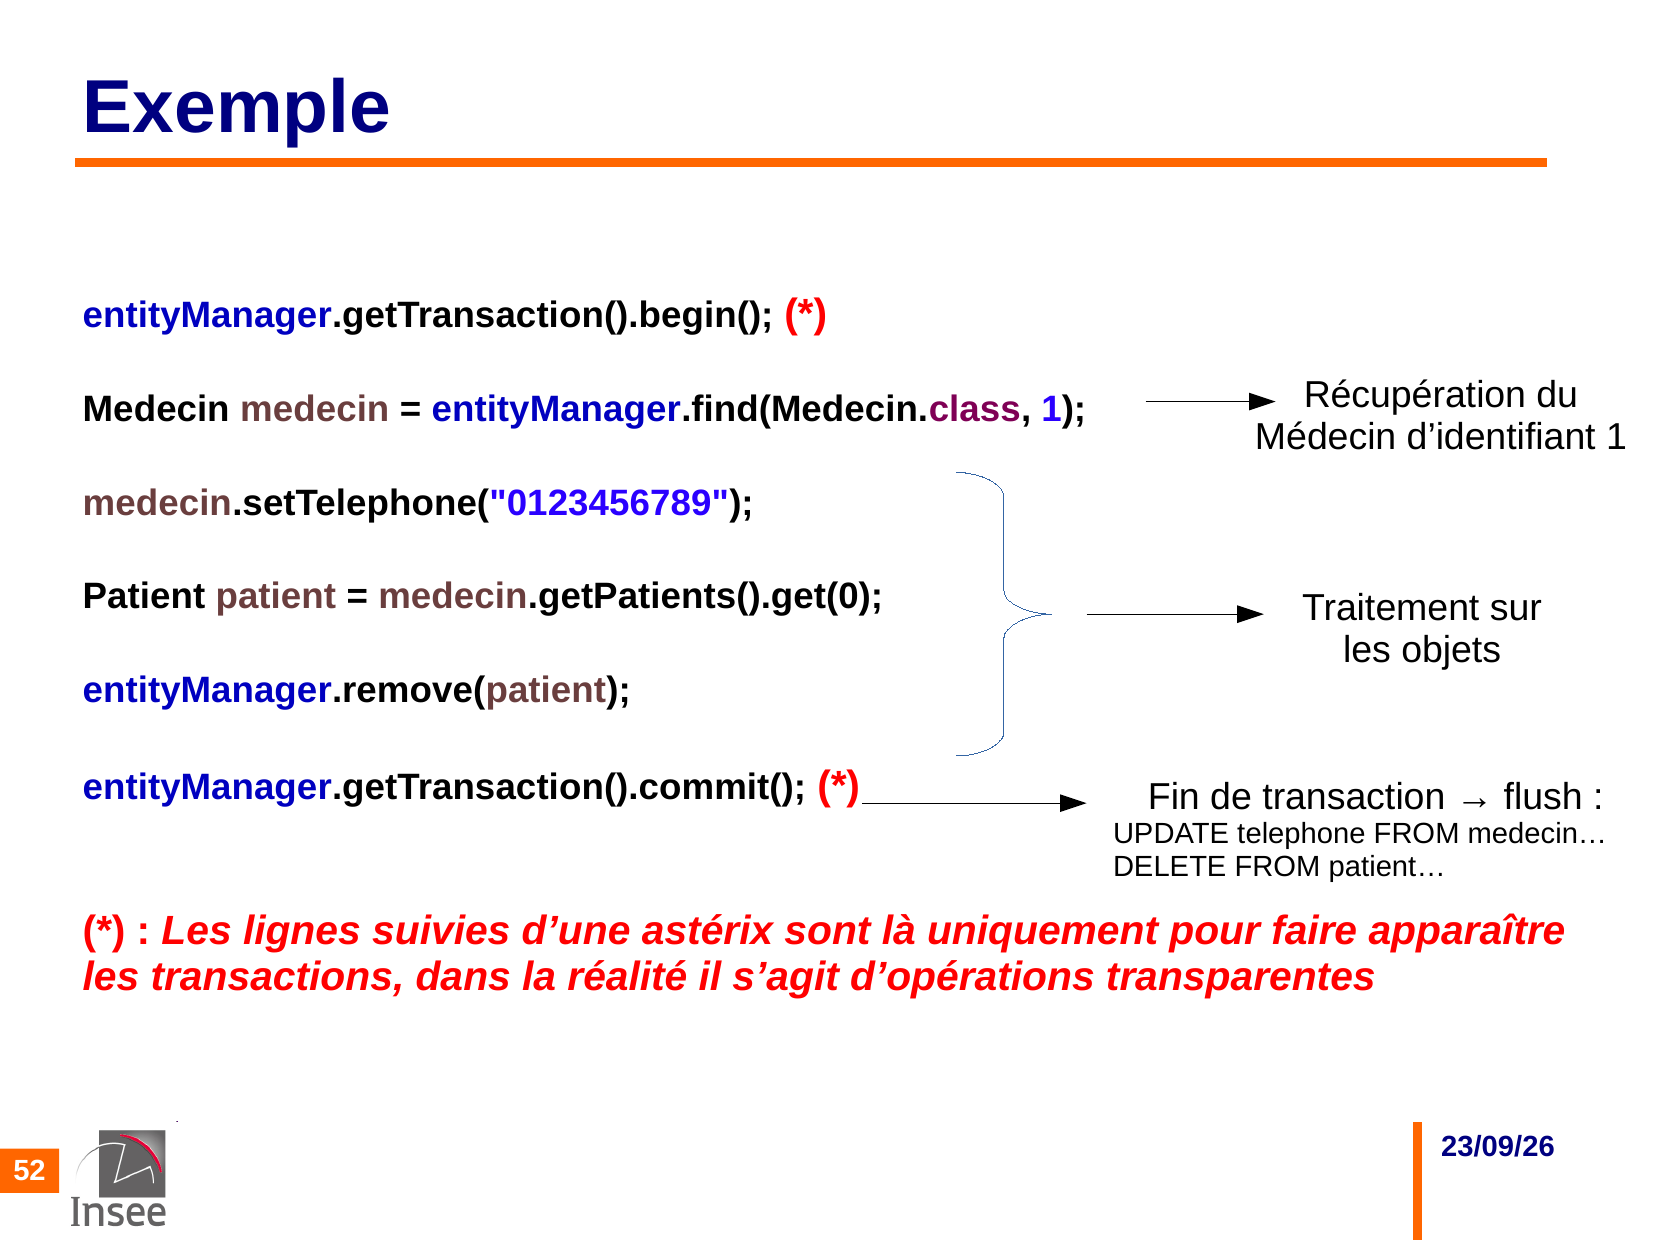

# Exemple
entityManager.getTransaction().begin(); (*)
Medecin medecin = entityManager.find(Medecin.class, 1);
medecin.setTelephone("0123456789");
Patient patient = medecin.getPatients().get(0);
entityManager.remove(patient);
entityManager.getTransaction().commit(); (*)
(*) : Les lignes suivies d’une astérix sont là uniquement pour faire apparaître les transactions, dans la réalité il s’agit d’opérations transparentes
Récupération du
Médecin d’identifiant 1
Traitement sur
les objets
Fin de transaction → flush :
UPDATE telephone FROM medecin…
DELETE FROM patient…
52